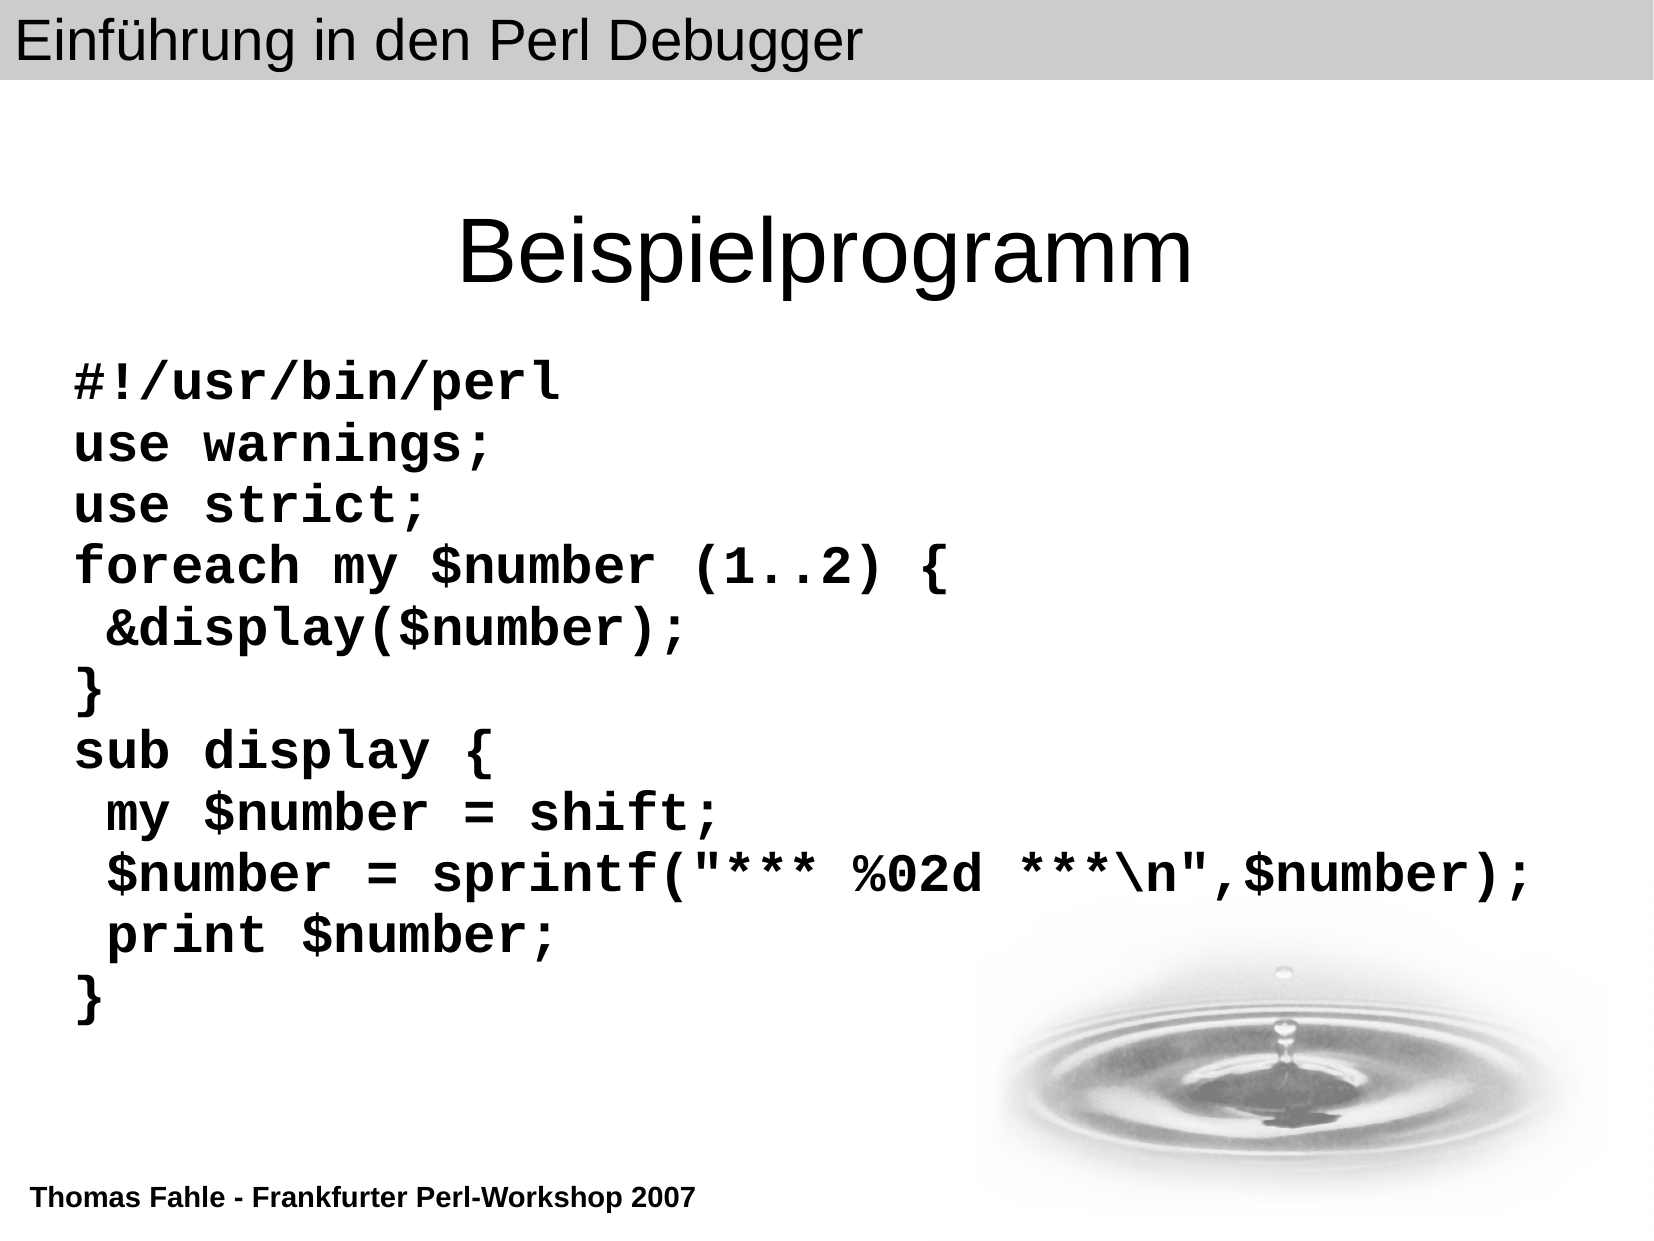

# Beispielprogramm
#!/usr/bin/perl
use warnings;
use strict;
foreach my $number (1..2) {
 &display($number);
}
sub display {
 my $number = shift;
 $number = sprintf("*** %02d ***\n",$number);
 print $number;
}